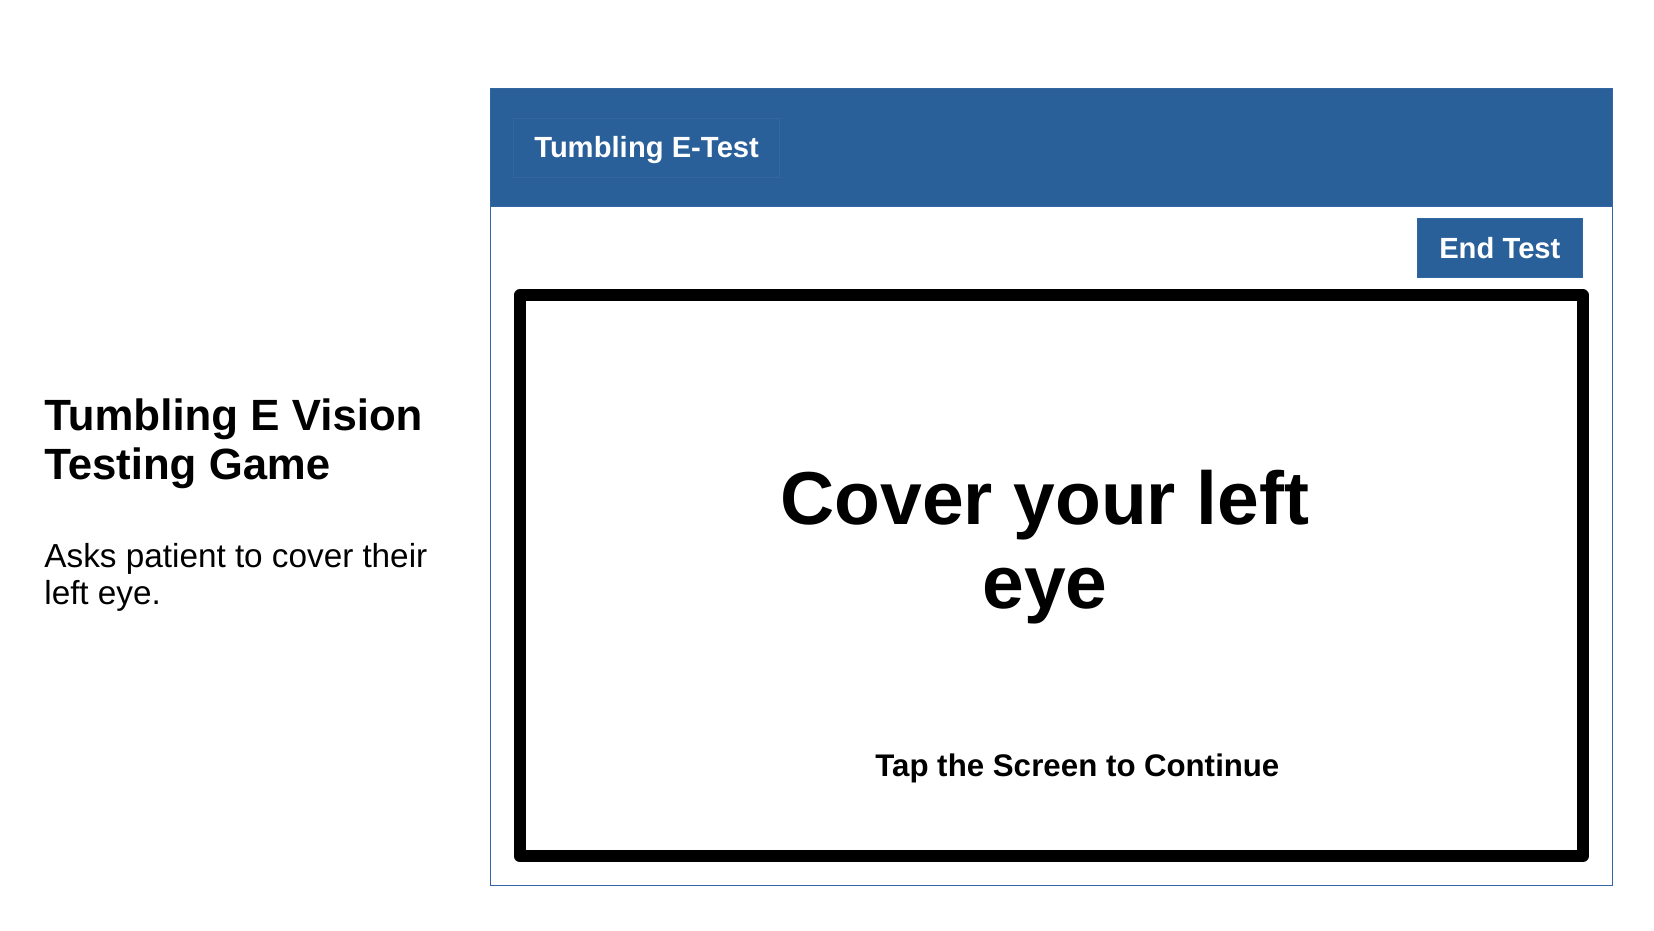

Tumbling E-Test
End Test
Tumbling E Vision Testing Game
Asks patient to cover their left eye.
Cover your left eye
Tap the Screen to Continue